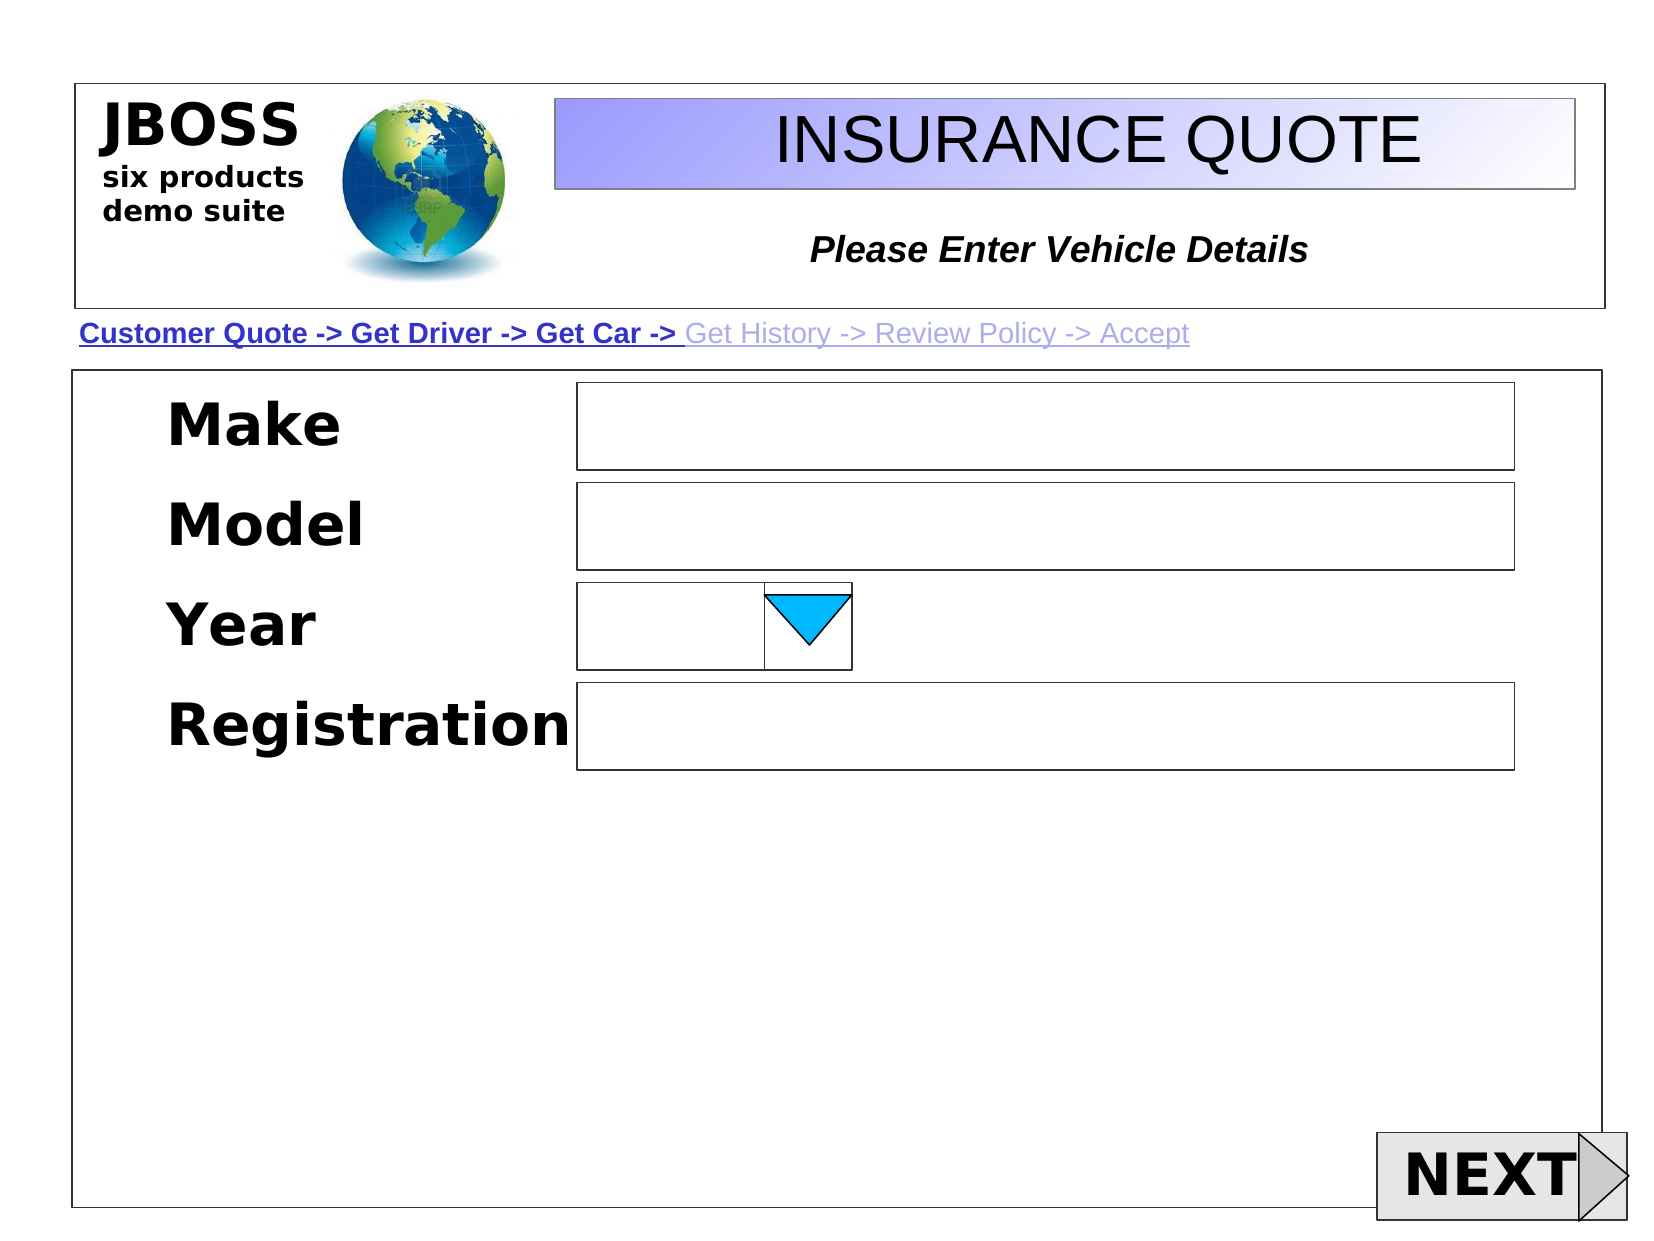

JBOSS
six products
demo suite
INSURANCE QUOTE
Please Enter Vehicle Details
Customer Quote -> Get Driver -> Get Car -> Get History -> Review Policy -> Accept
Make
Model
Year
Registration
NEXT